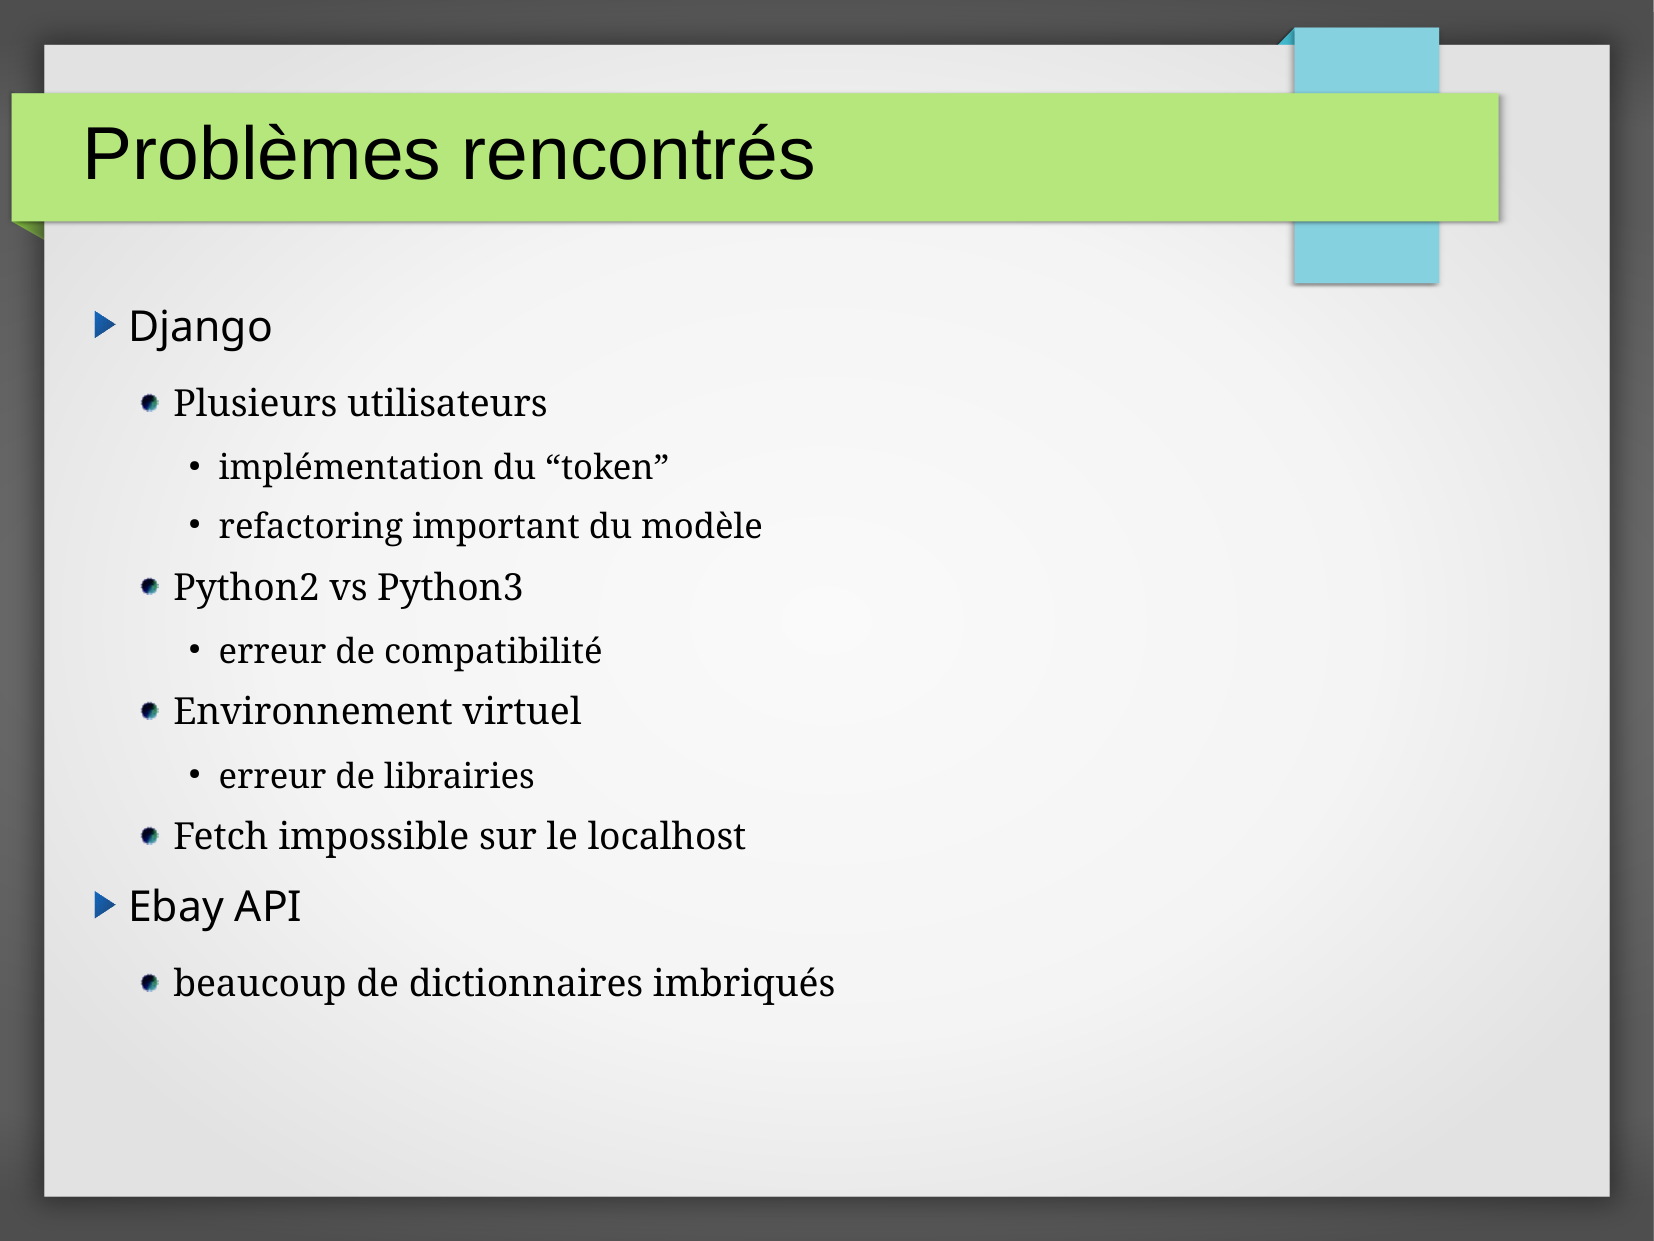

# Problèmes rencontrés
Django
Plusieurs utilisateurs
implémentation du “token”
refactoring important du modèle
Python2 vs Python3
erreur de compatibilité
Environnement virtuel
erreur de librairies
Fetch impossible sur le localhost
Ebay API
beaucoup de dictionnaires imbriqués